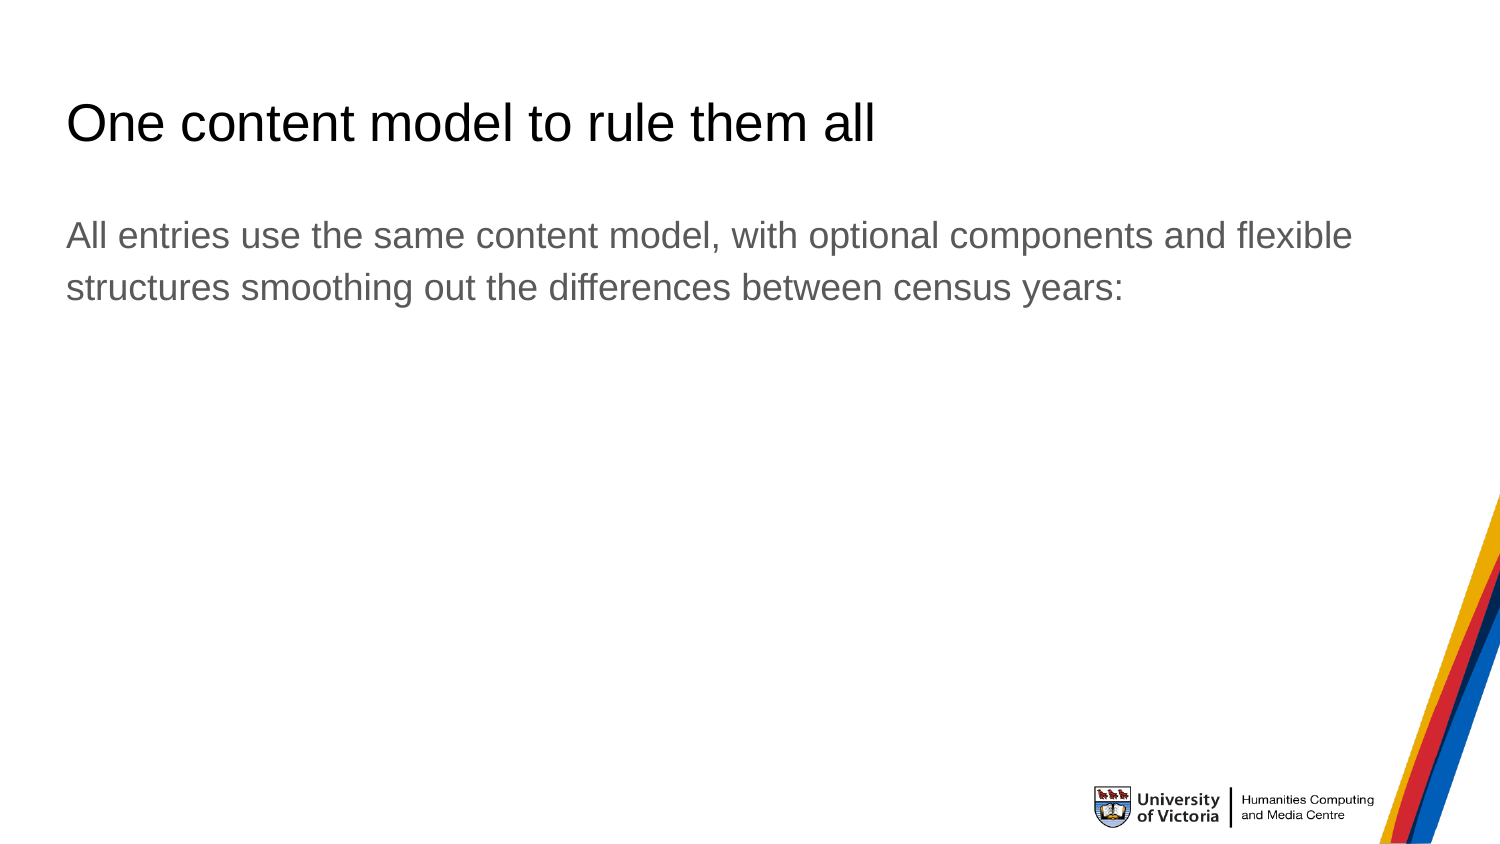

# One content model to rule them all
All entries use the same content model, with optional components and flexible structures smoothing out the differences between census years: